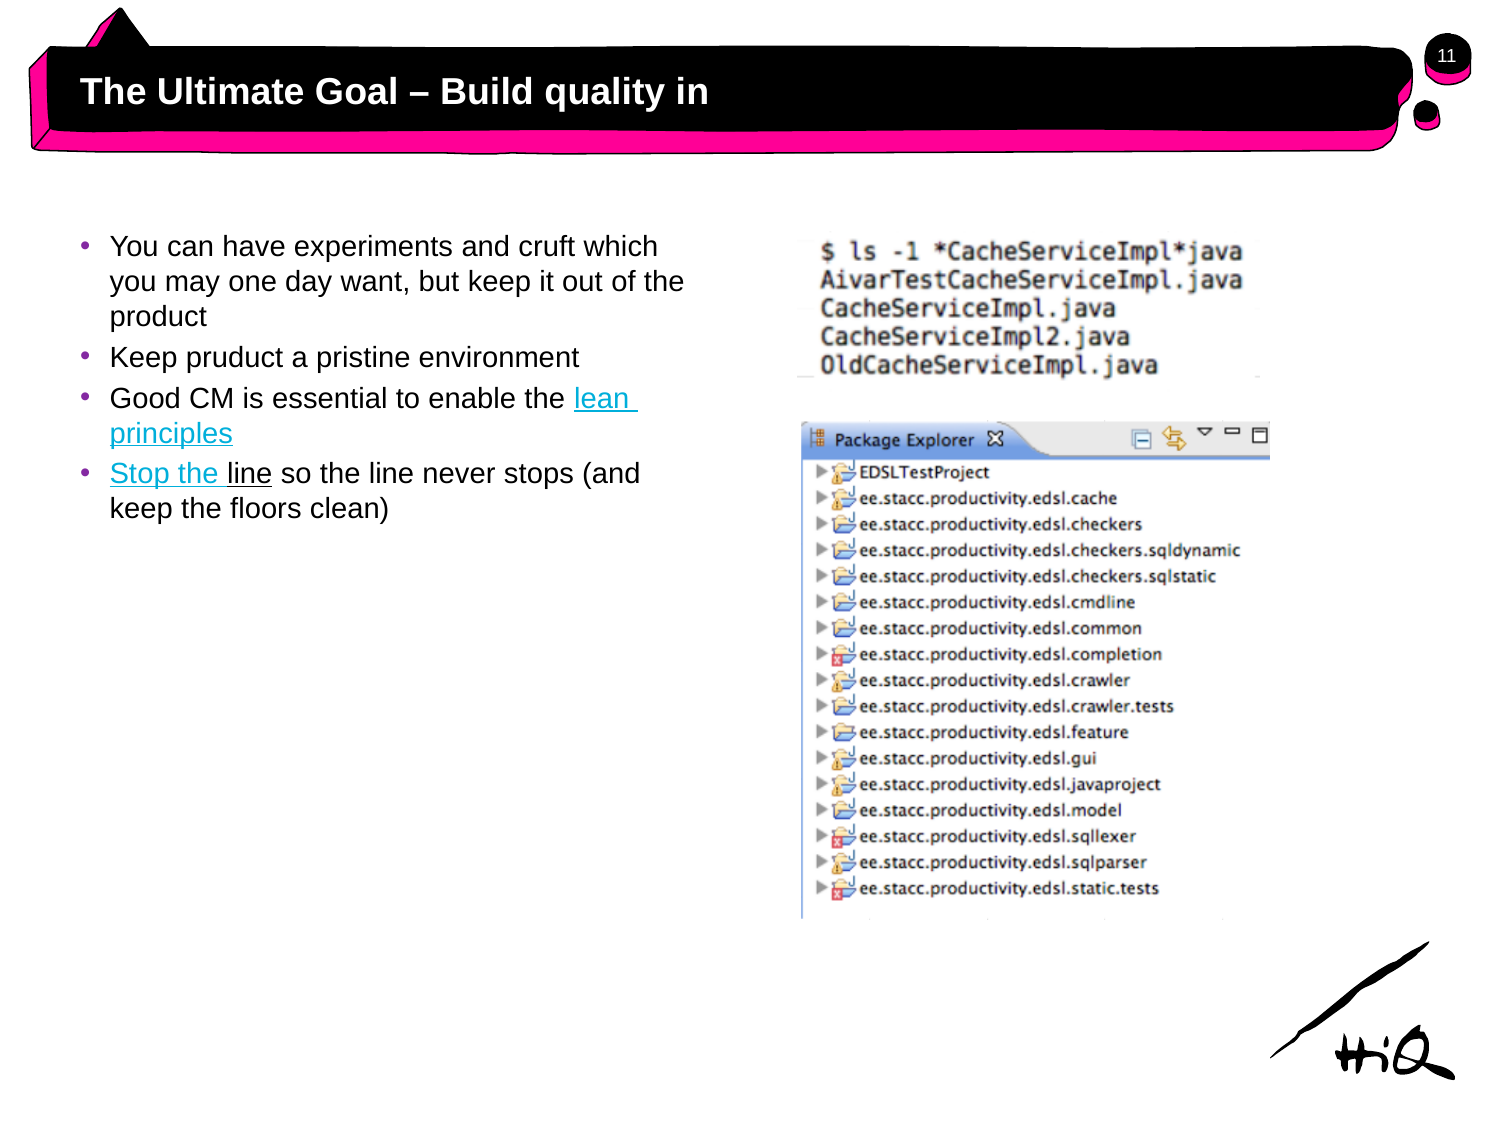

# The Ultimate Goal – Build quality in
You can have experiments and cruft which you may one day want, but keep it out of the product
Keep pruduct a pristine environment
Good CM is essential to enable the lean principles
Stop the line so the line never stops (and keep the floors clean)